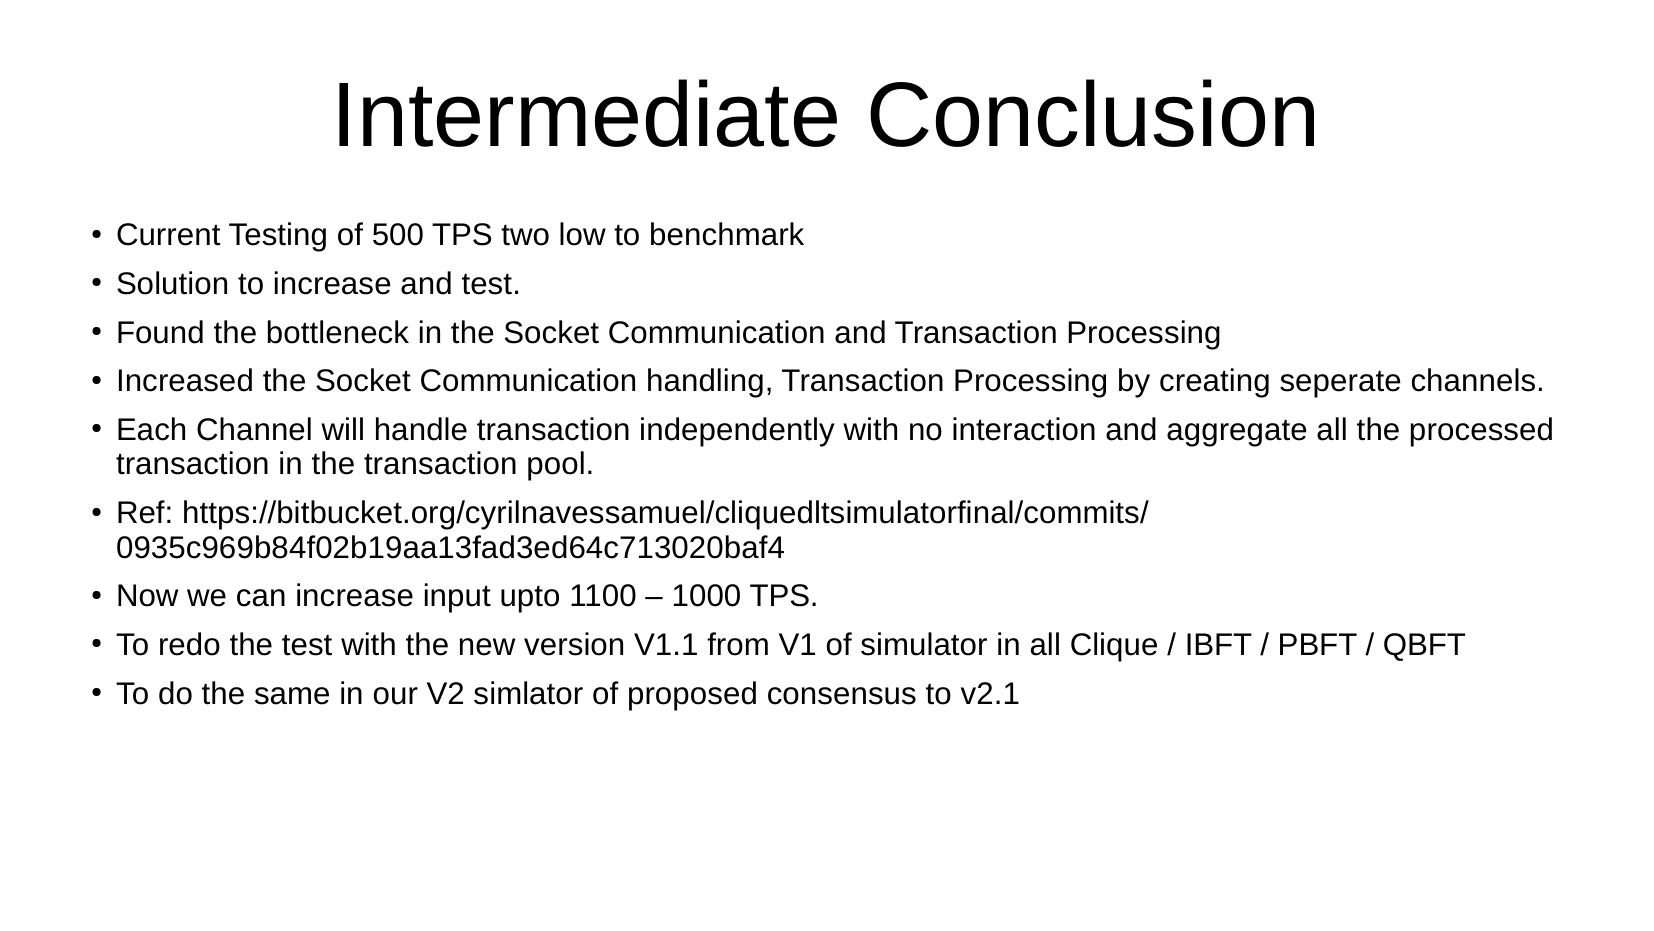

# Intermediate Conclusion
Current Testing of 500 TPS two low to benchmark
Solution to increase and test.
Found the bottleneck in the Socket Communication and Transaction Processing
Increased the Socket Communication handling, Transaction Processing by creating seperate channels.
Each Channel will handle transaction independently with no interaction and aggregate all the processed transaction in the transaction pool.
Ref: https://bitbucket.org/cyrilnavessamuel/cliquedltsimulatorfinal/commits/0935c969b84f02b19aa13fad3ed64c713020baf4
Now we can increase input upto 1100 – 1000 TPS.
To redo the test with the new version V1.1 from V1 of simulator in all Clique / IBFT / PBFT / QBFT
To do the same in our V2 simlator of proposed consensus to v2.1